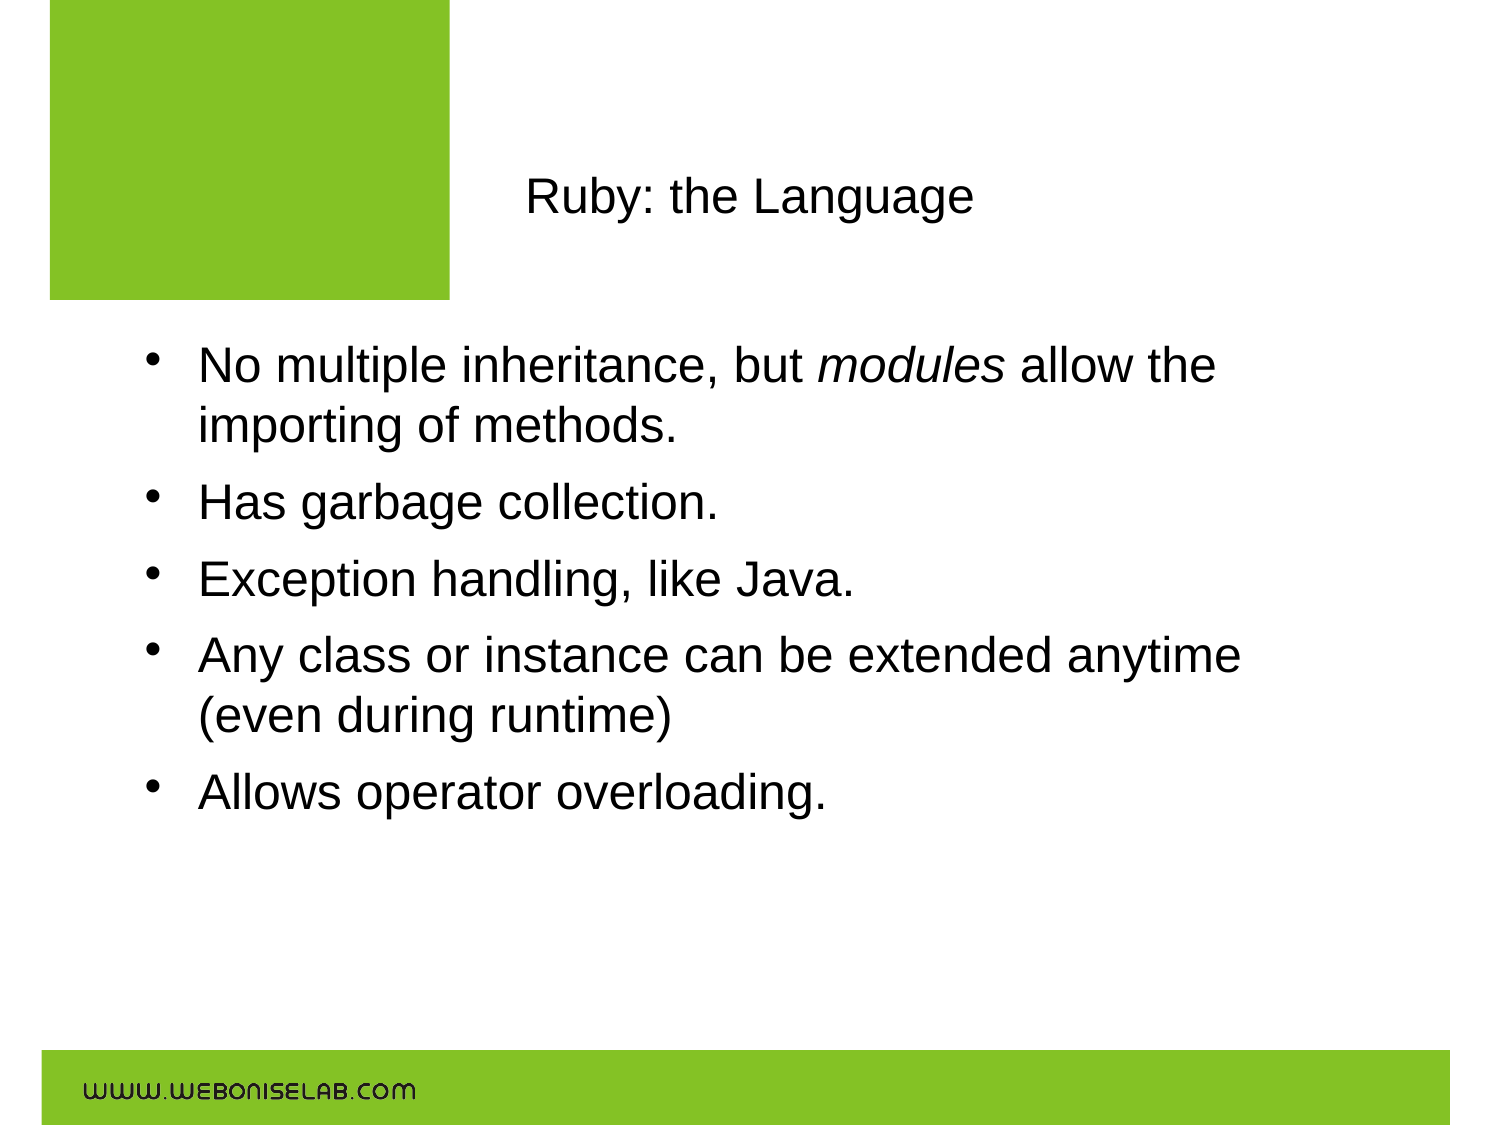

# Ruby: the Language
No multiple inheritance, but modules allow the importing of methods.
Has garbage collection.
Exception handling, like Java.
Any class or instance can be extended anytime (even during runtime)
Allows operator overloading.